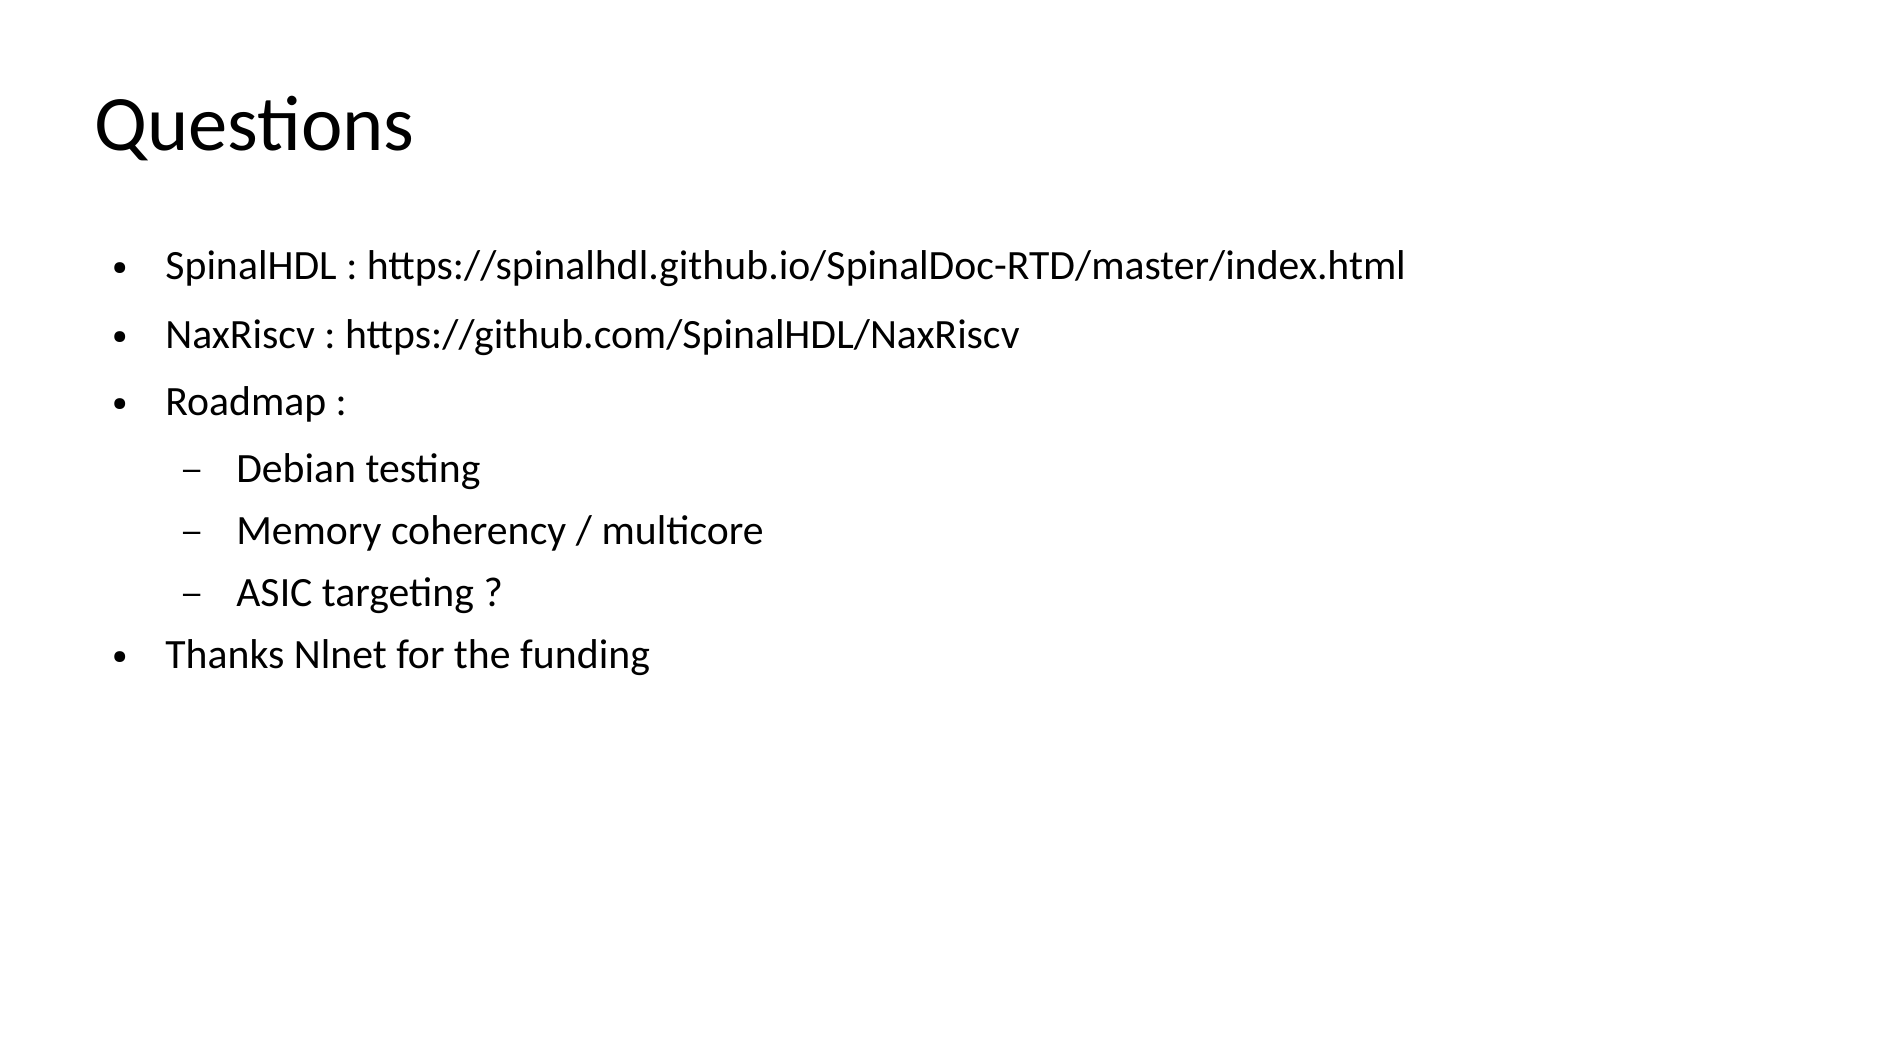

# Questions
SpinalHDL : https://spinalhdl.github.io/SpinalDoc-RTD/master/index.html
NaxRiscv : https://github.com/SpinalHDL/NaxRiscv
Roadmap :
Debian testing
Memory coherency / multicore
ASIC targeting ?
Thanks Nlnet for the funding